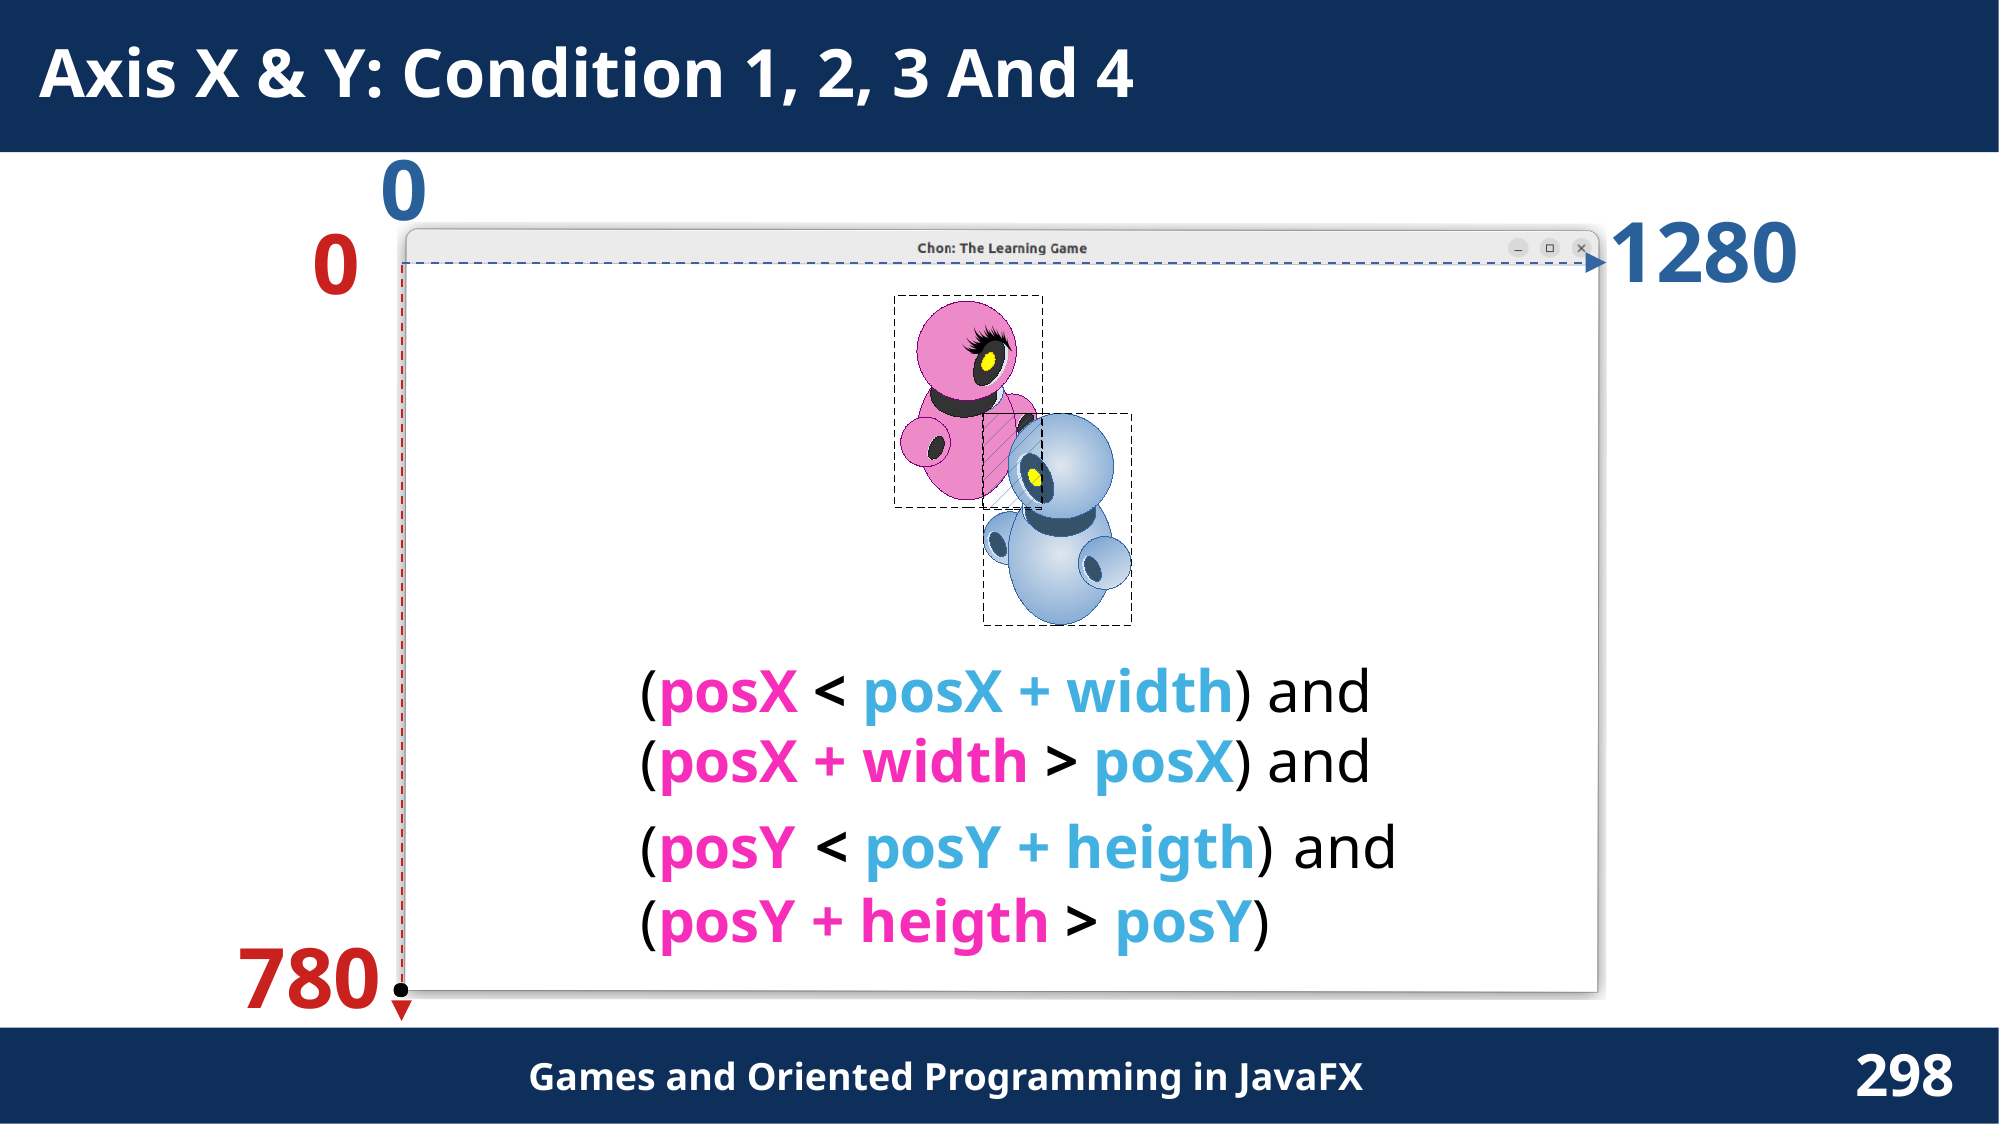

Axis X & Y: Condition 1, 2, 3 And 4
0
1280
0
(posX < posX + width) and
(posX + width > posX) and
(posY < posY + heigth) and
(posY + heigth > posY)
.
.
780